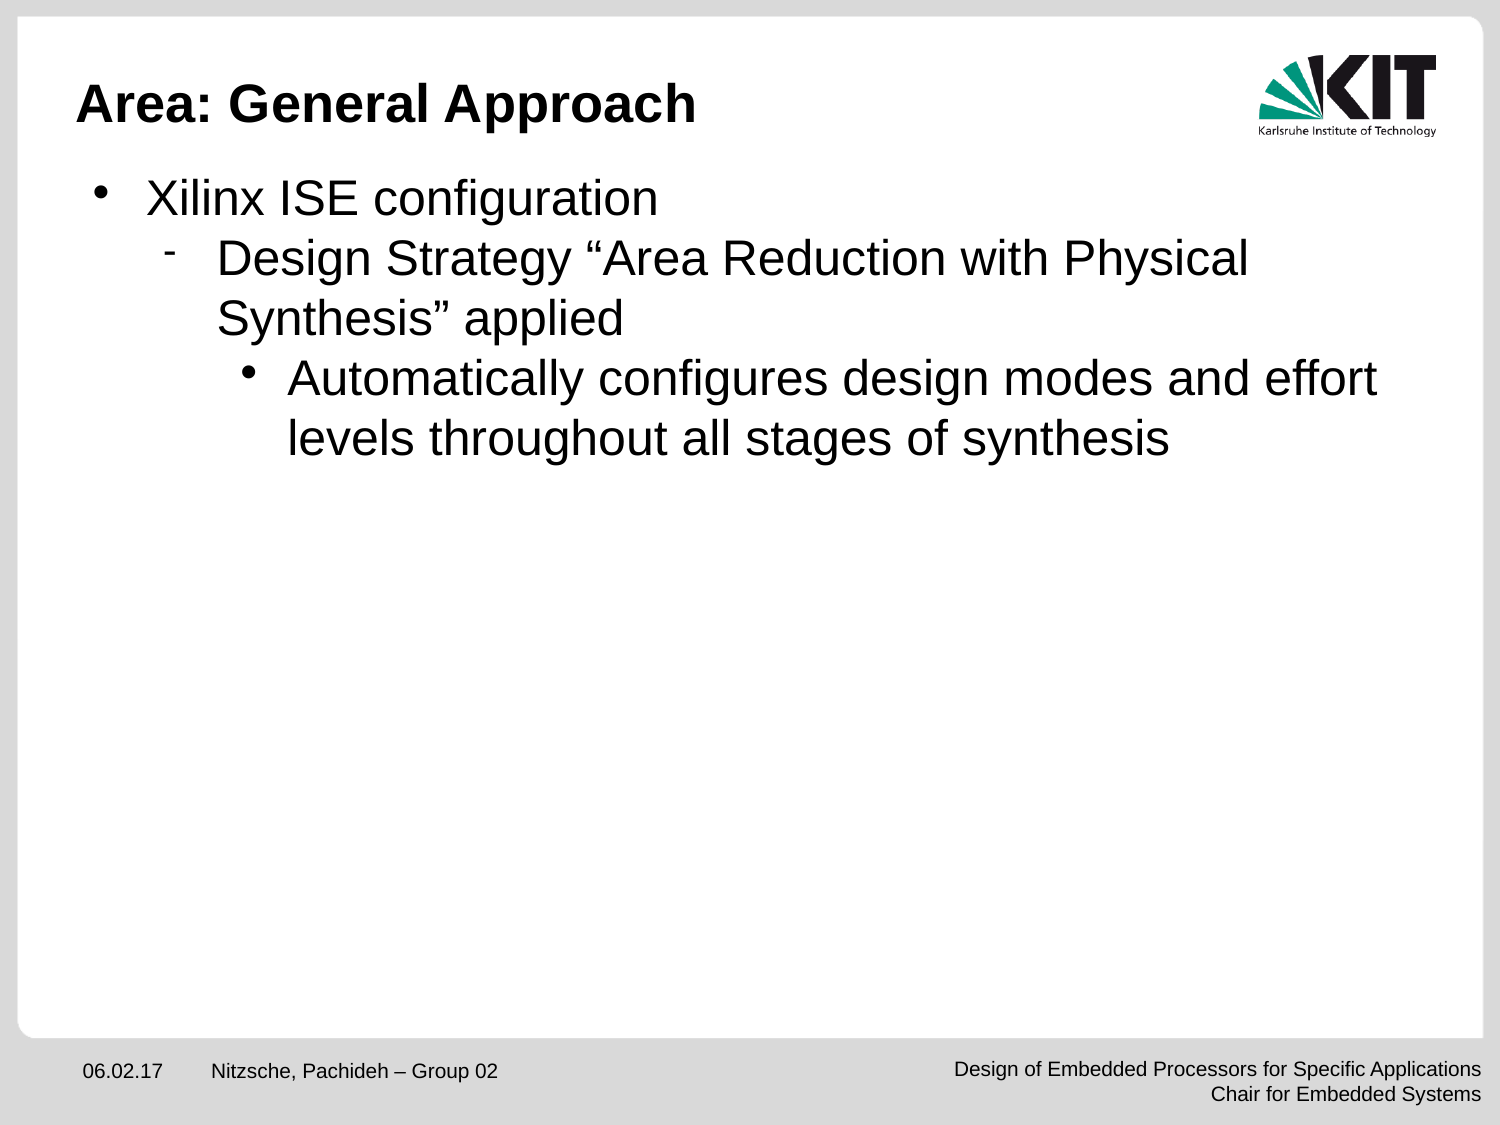

Area: General Approach
Xilinx ISE configuration
Design Strategy “Area Reduction with Physical Synthesis” applied
Automatically configures design modes and effort levels throughout all stages of synthesis
Nitzsche, Pachideh – Group 02